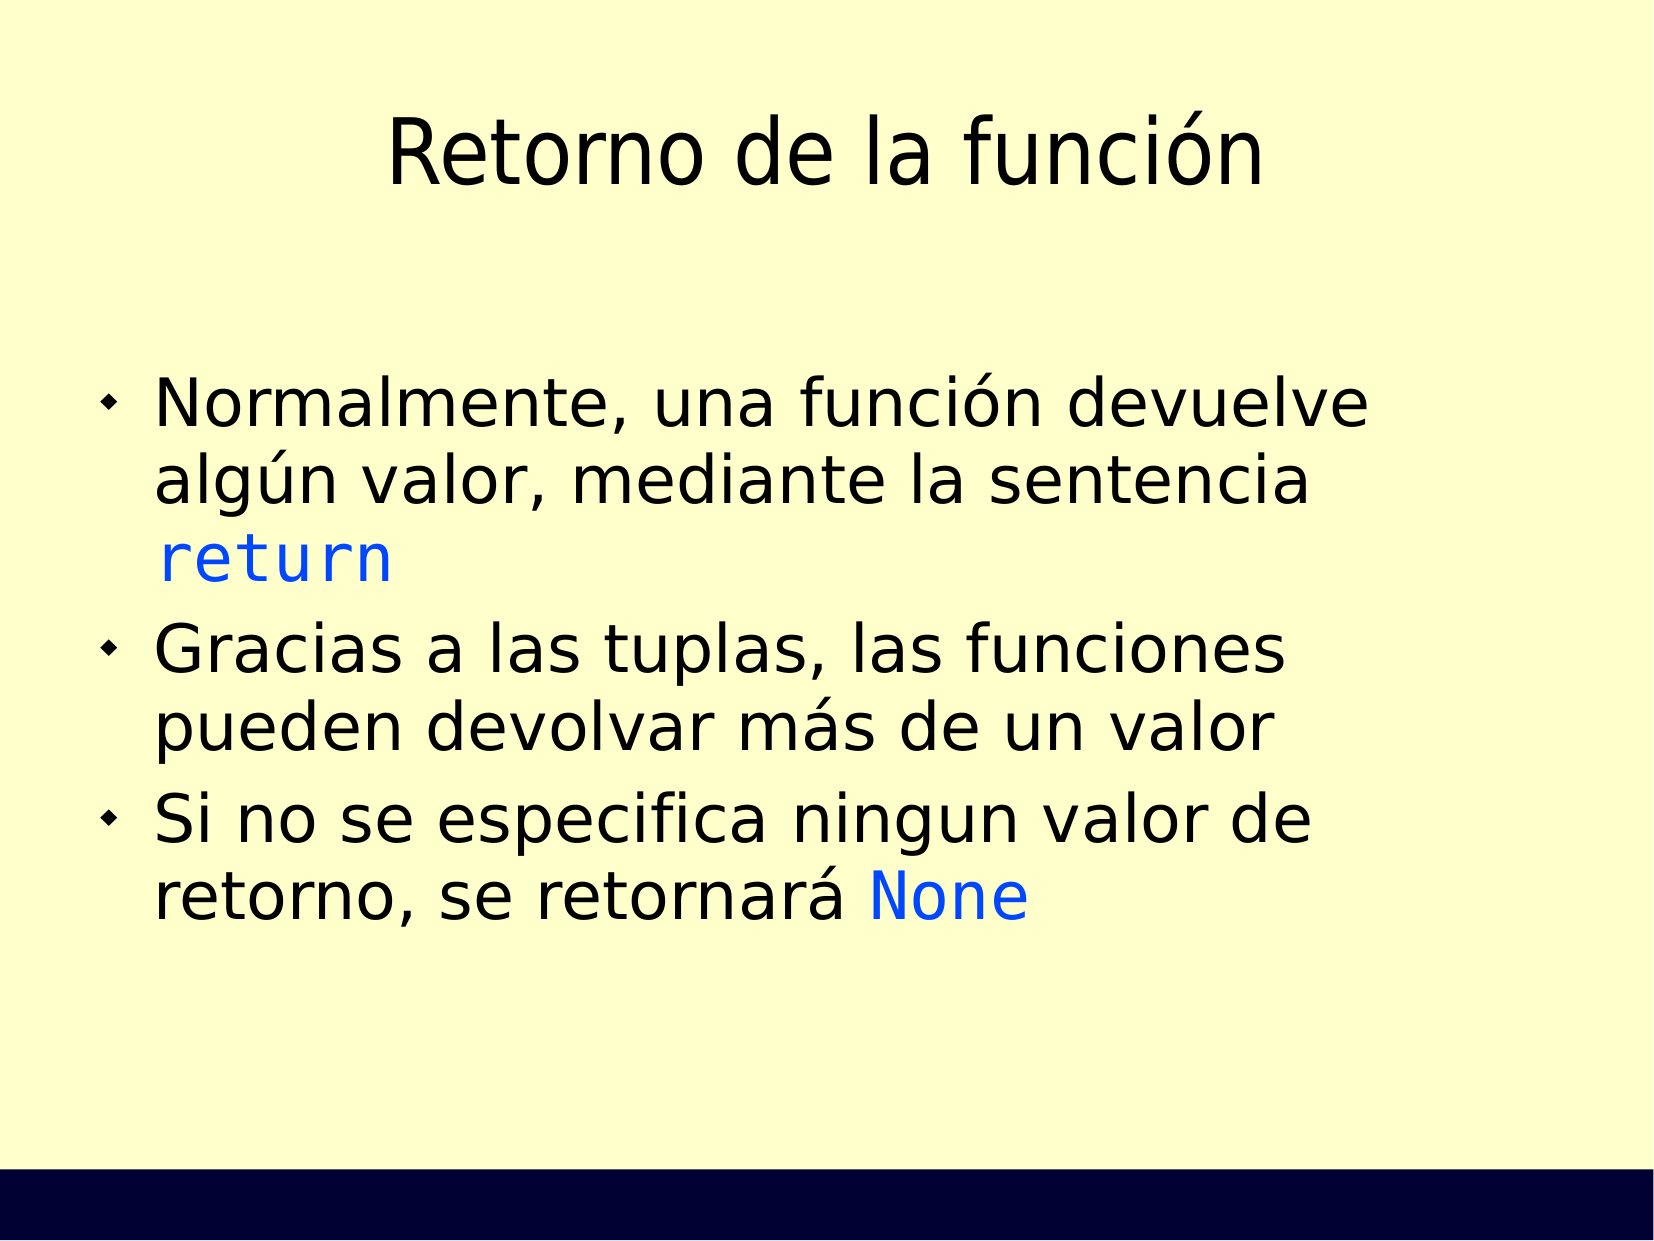

# Retorno de la función
Normalmente, una función devuelve algún valor, mediante la sentencia return
Gracias a las tuplas, las funciones pueden devolvar más de un valor
Si no se especifica ningun valor de retorno, se retornará None